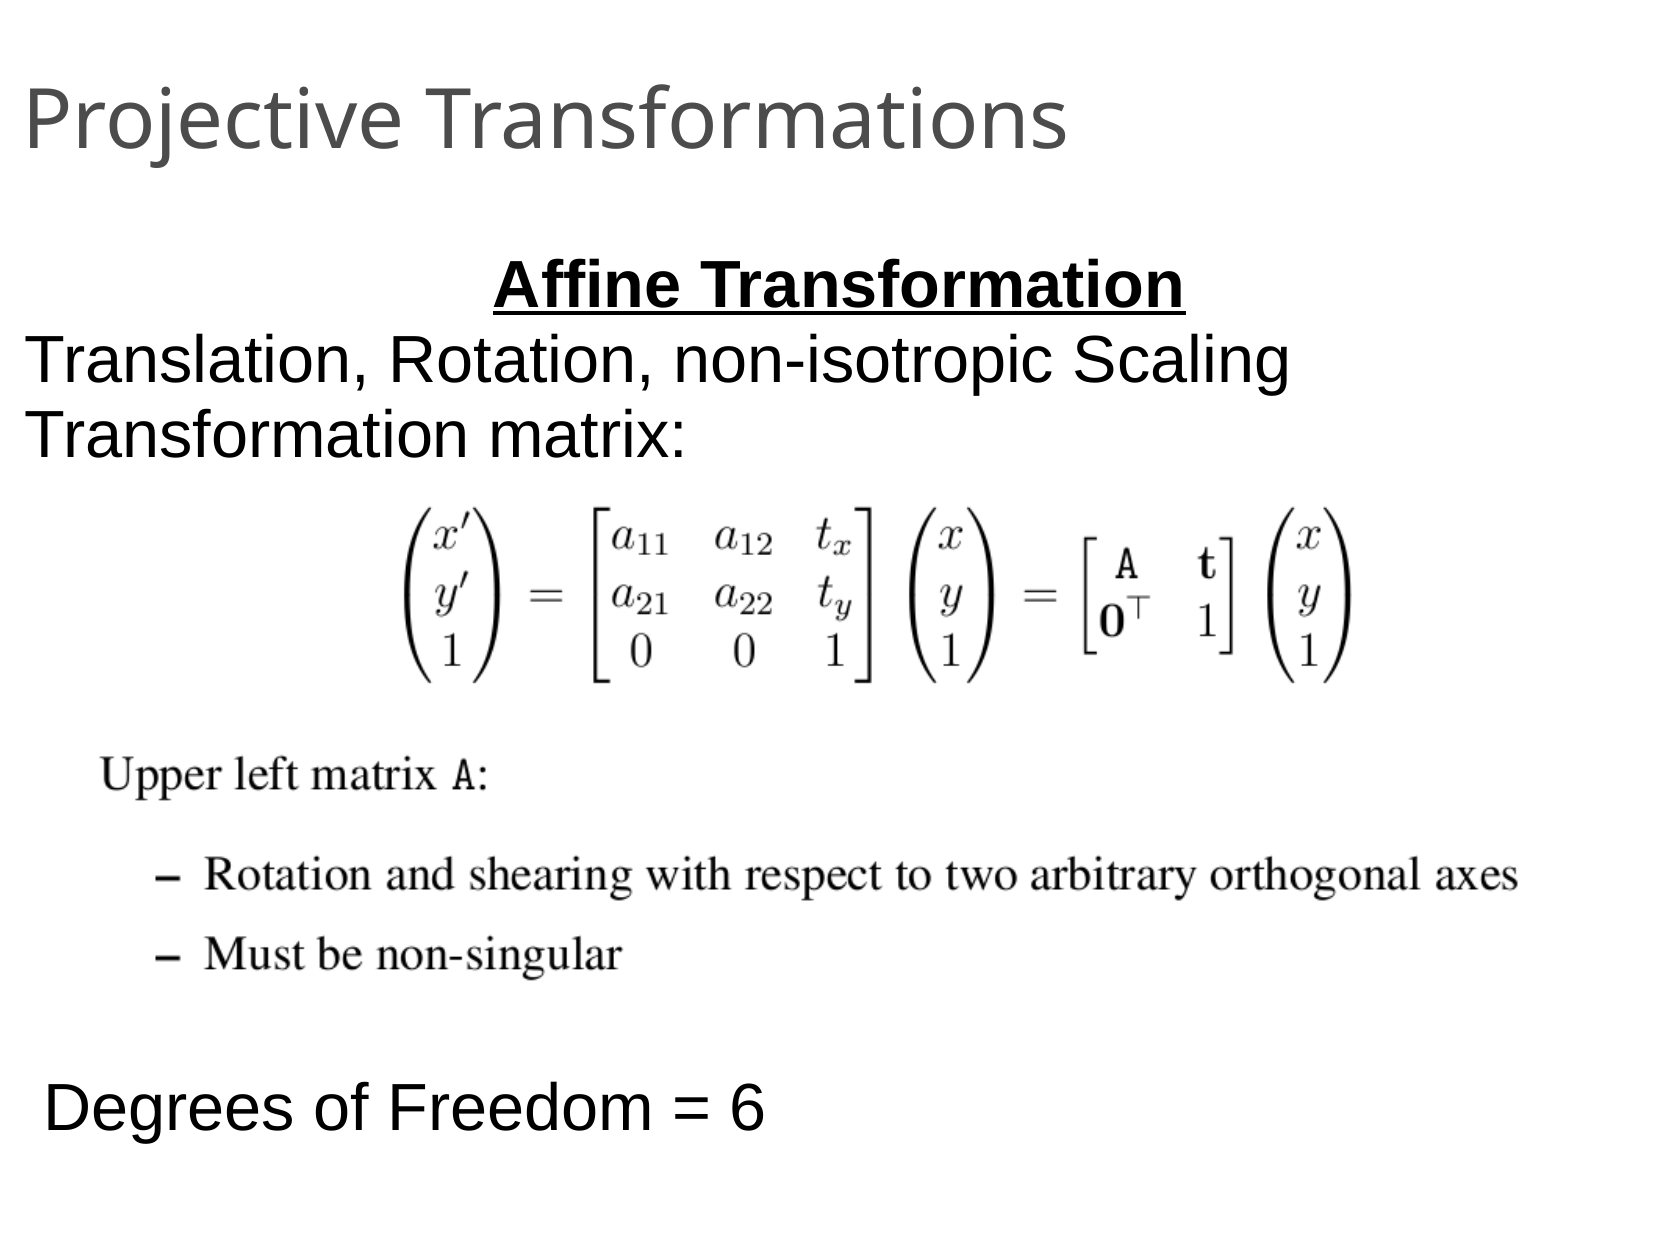

# Projective Transformations
Affine Transformation
Translation, Rotation, non-isotropic Scaling
Transformation matrix:
 Degrees of Freedom = 6